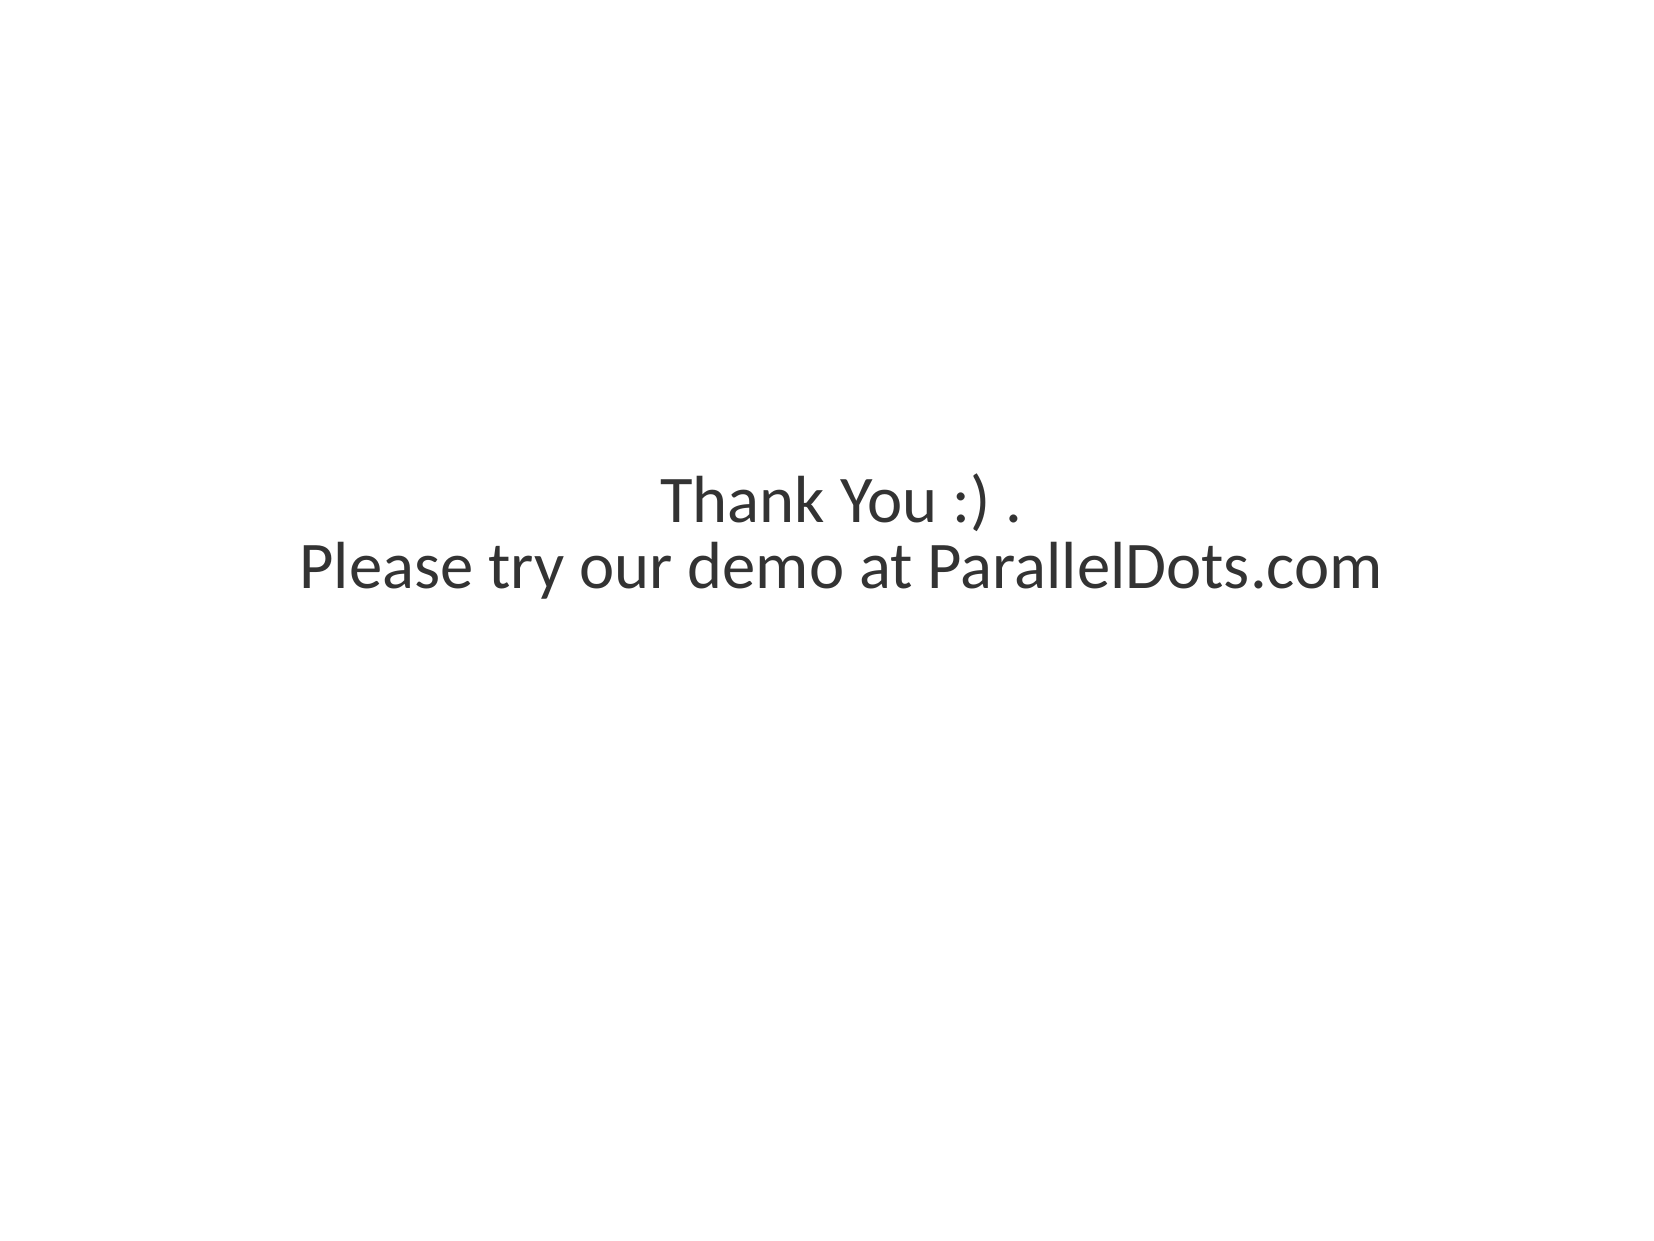

Thank You :) .
Please try our demo at ParallelDots.com